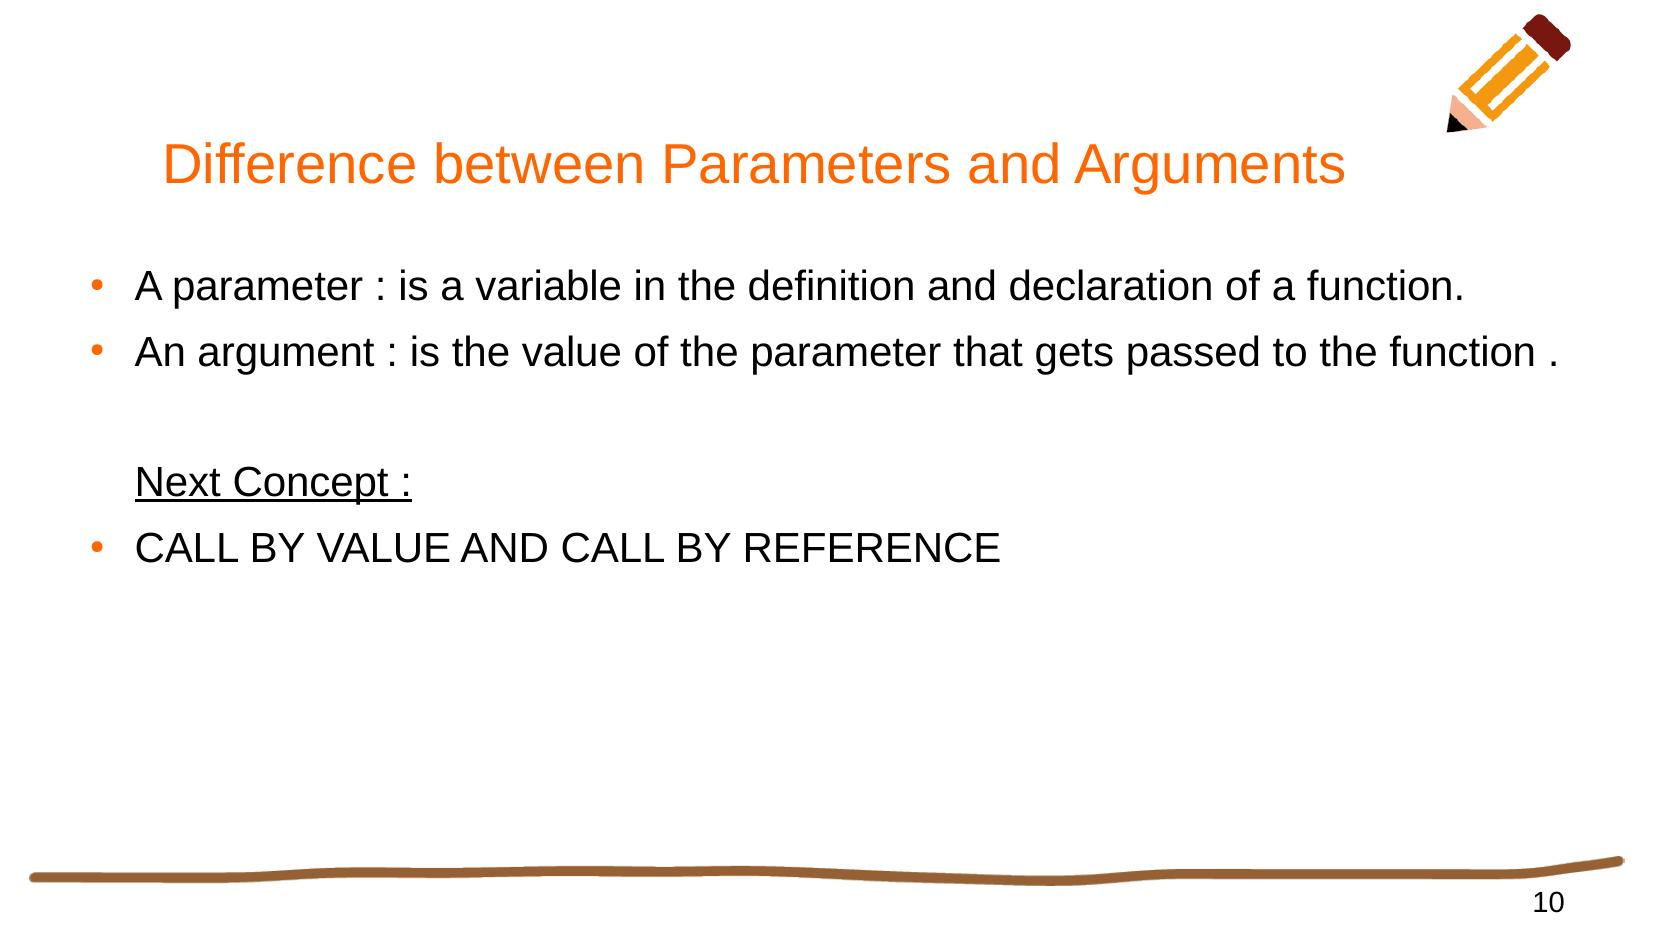

# Difference between Parameters and Arguments
A parameter : is a variable in the definition and declaration of a function.
An argument : is the value of the parameter that gets passed to the function .
Next Concept :
CALL BY VALUE AND CALL BY REFERENCE
10